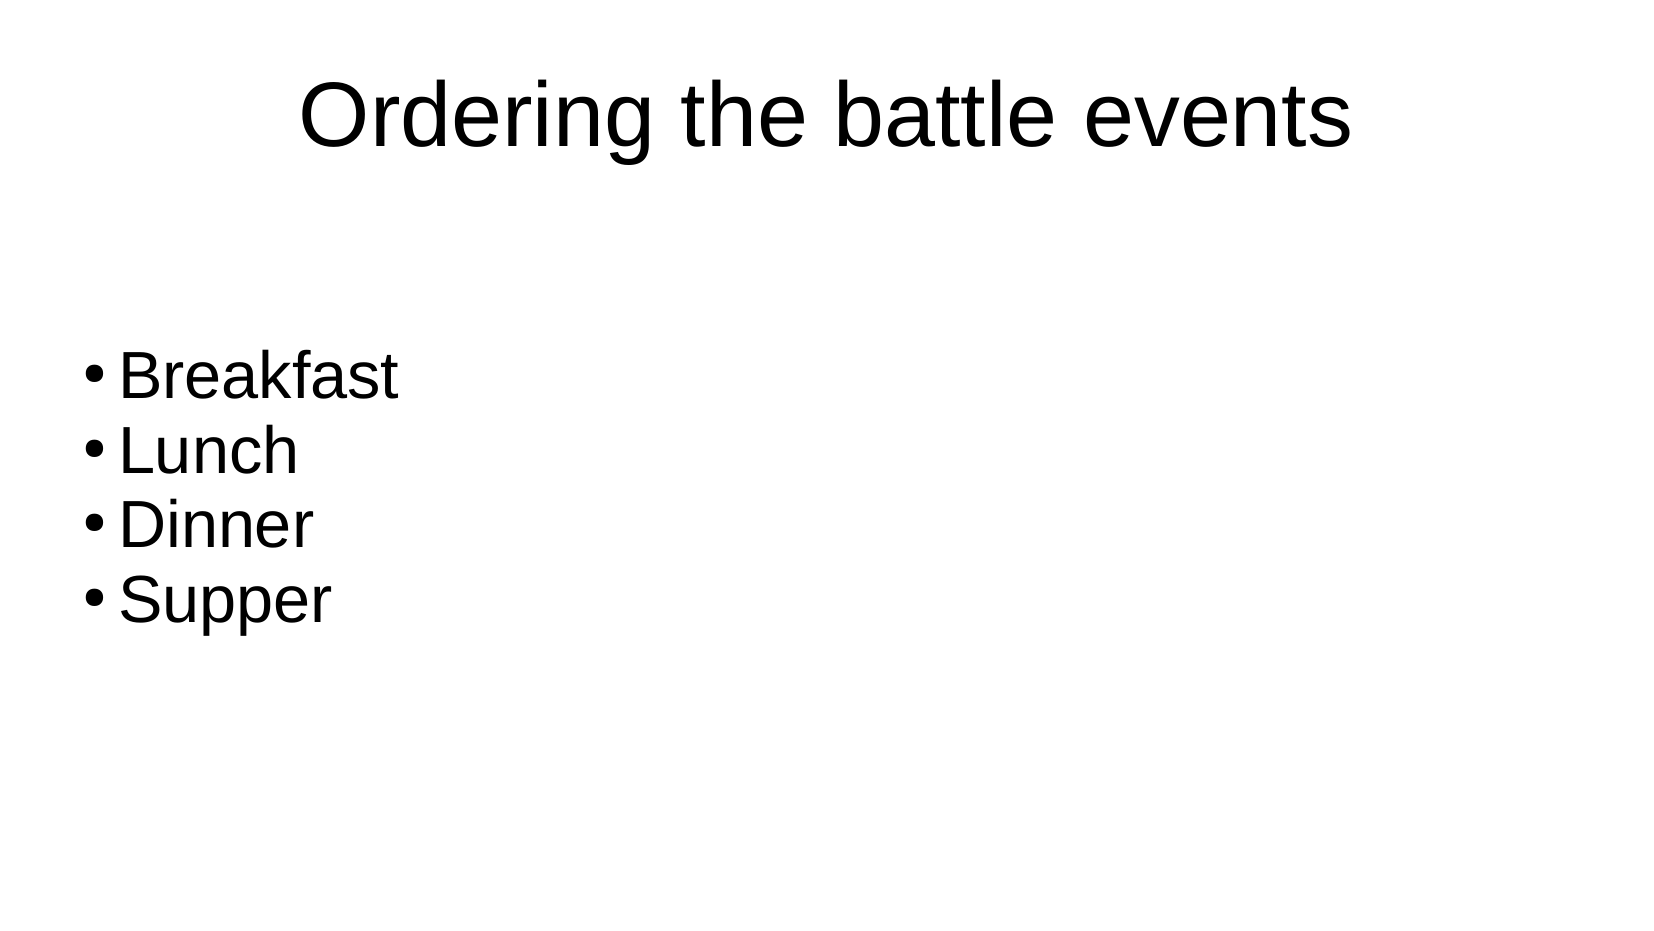

# Ordering the battle events
Breakfast
Lunch
Dinner
Supper